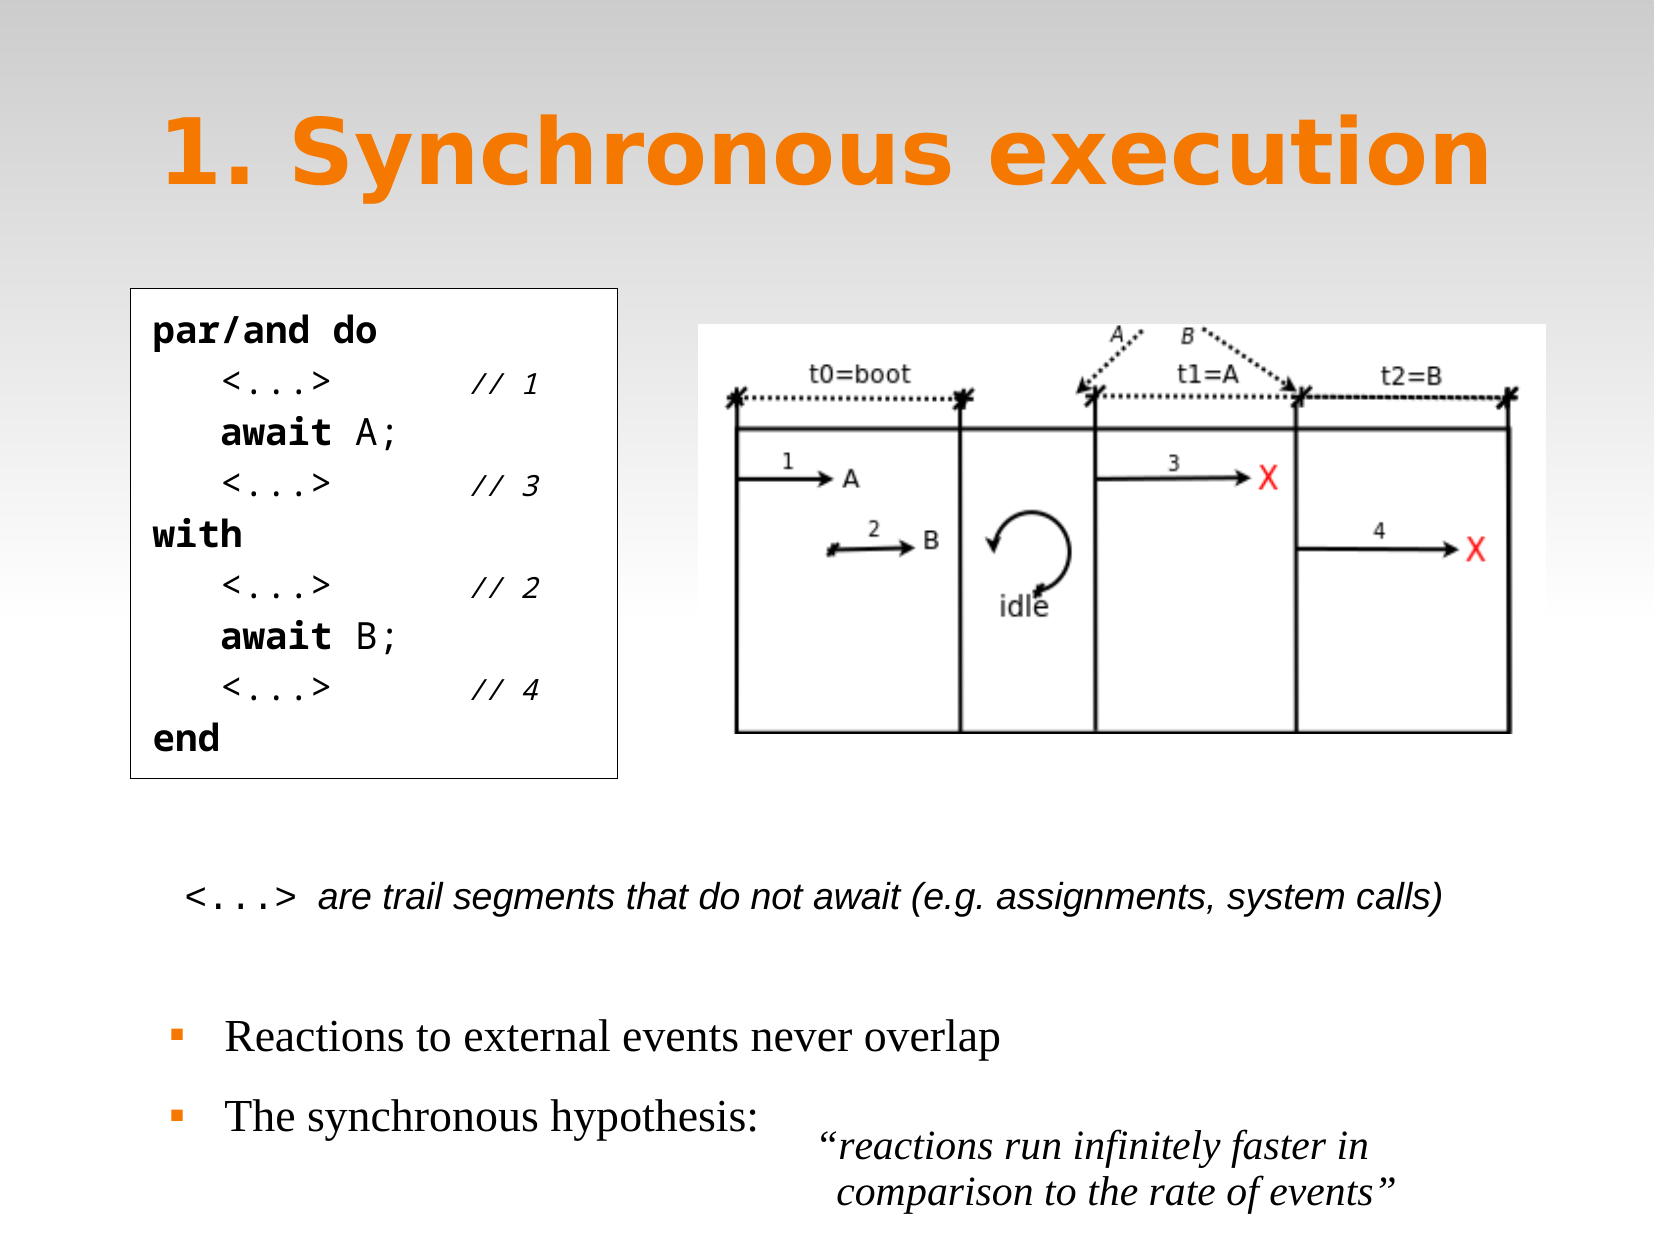

# 1. Synchronous execution
 par/and do
 <...> // 1
 await A;
 <...> // 3
 with
 <...> // 2
 await B;
 <...> // 4
 end
<...> are trail segments that do not await (e.g. assignments, system calls)
Reactions to external events never overlap
The synchronous hypothesis:
“reactions run infinitely faster in
 comparison to the rate of events”